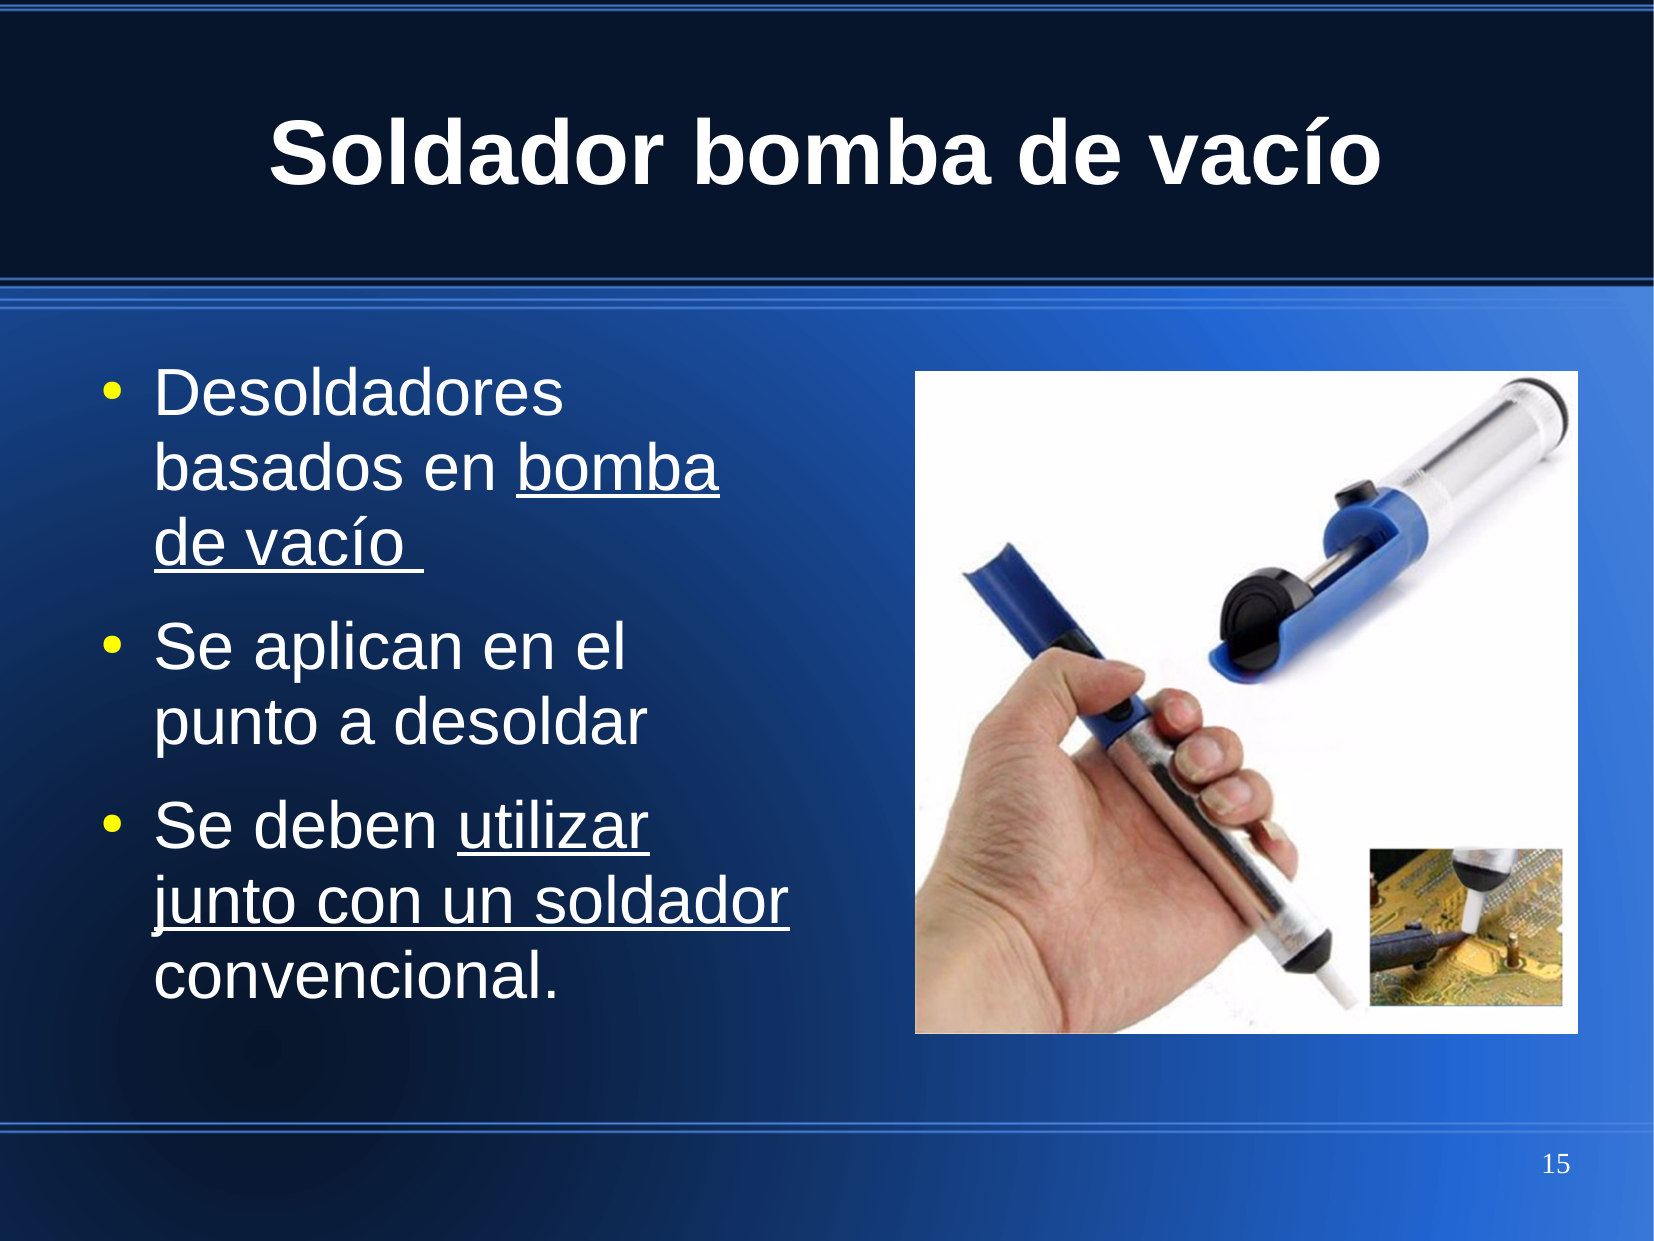

# Soldador bomba de vacío
Desoldadores basados en bomba de vacío
Se aplican en el punto a desoldar
Se deben utilizar junto con un soldador convencional.
15